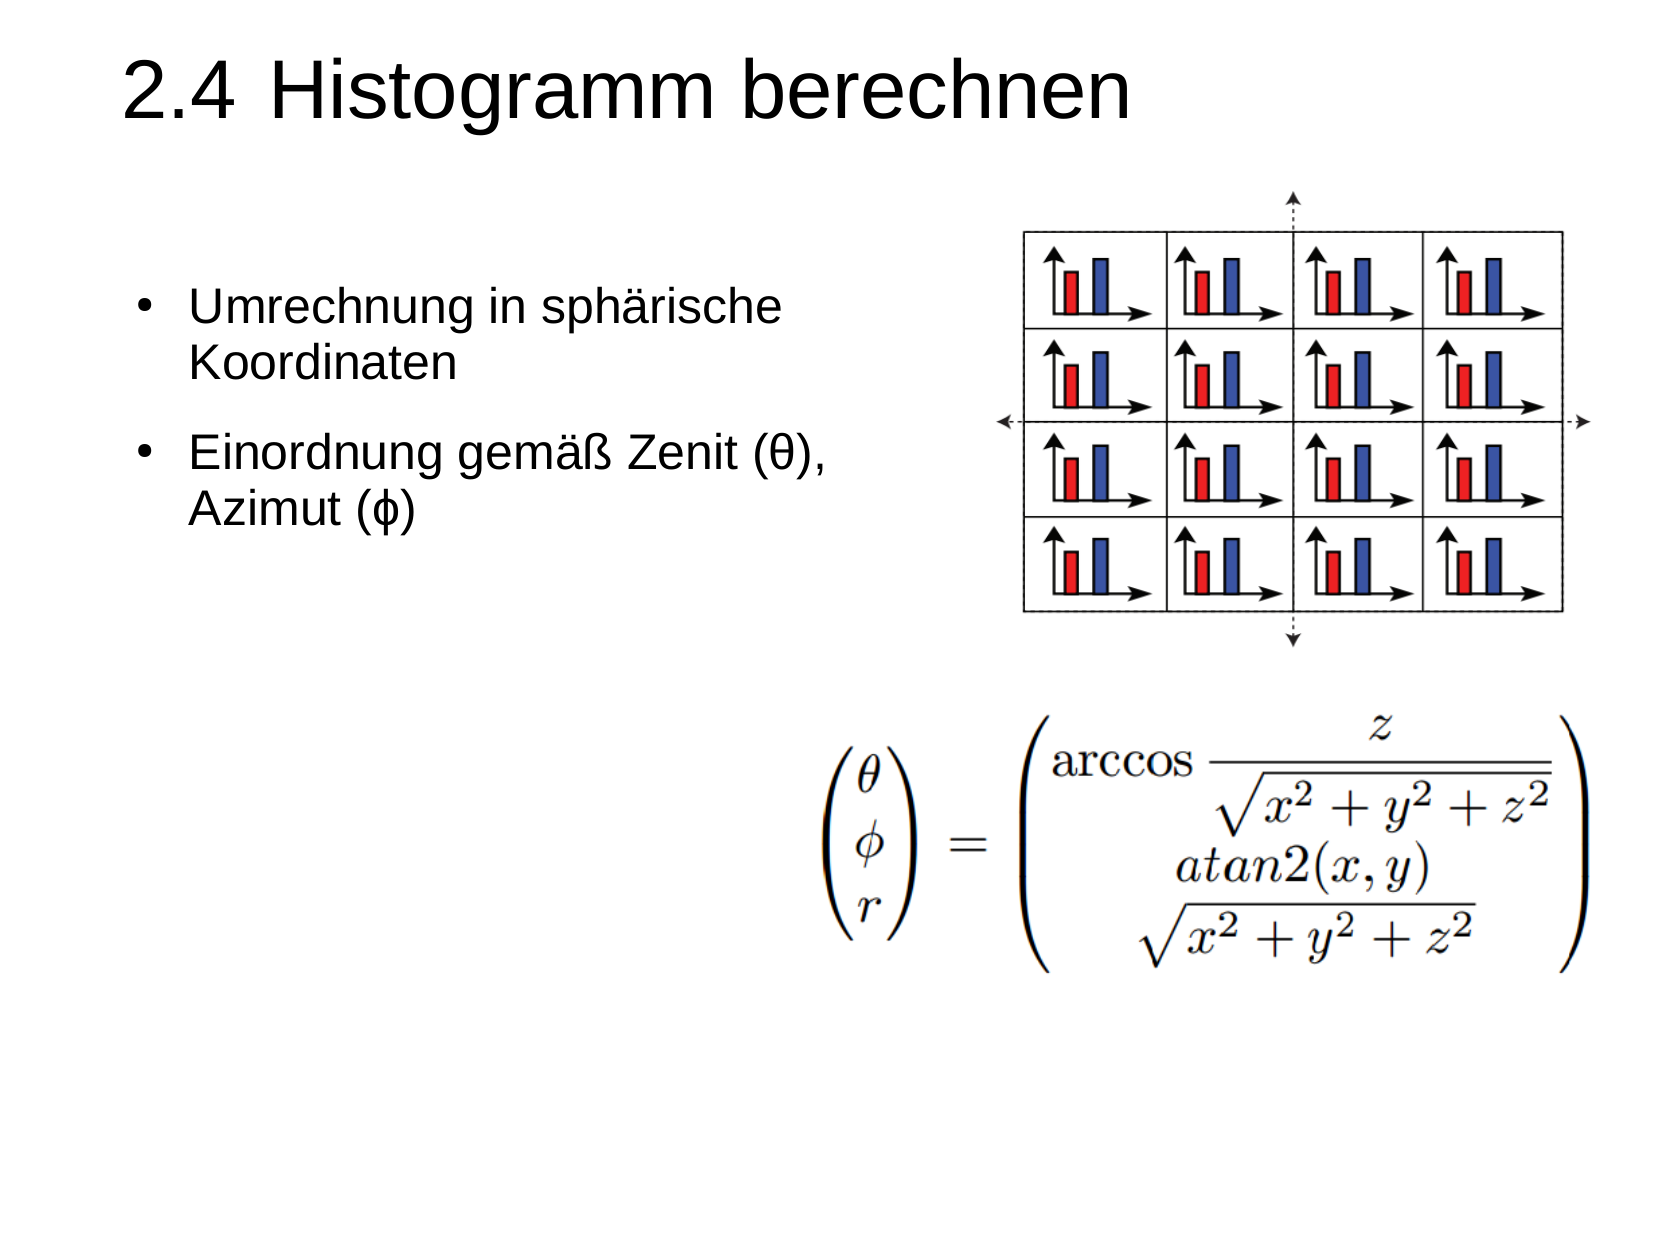

2.4	Histogramm berechnen
Umrechnung in sphärische Koordinaten
Einordnung gemäß Zenit (θ), Azimut (ϕ)